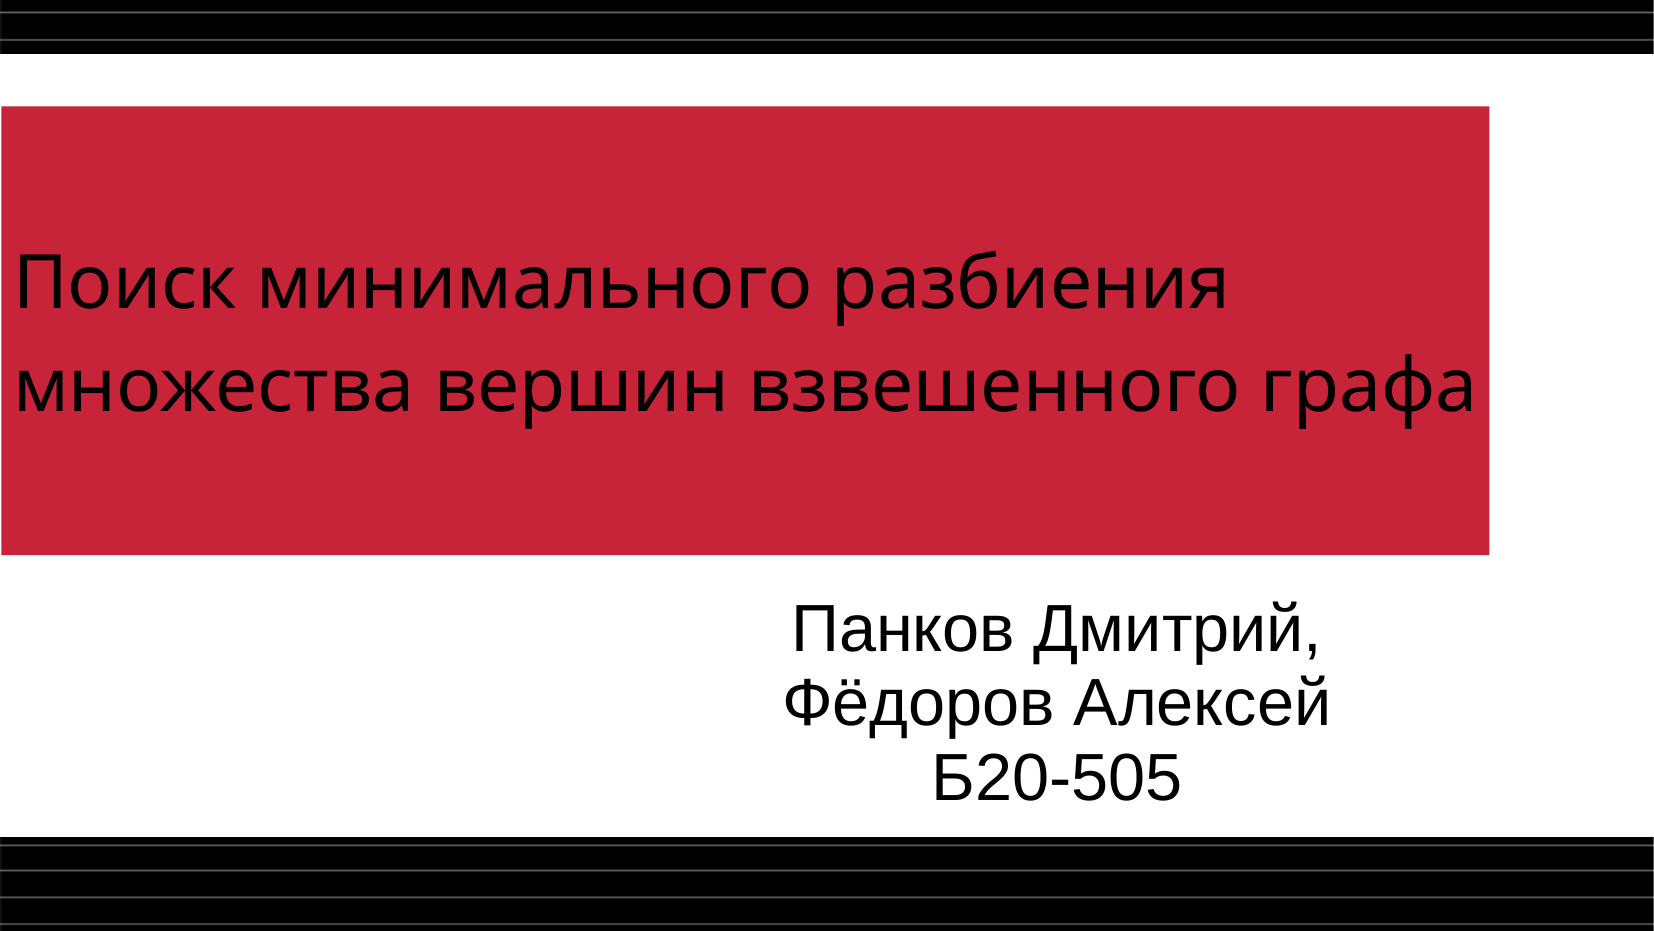

# Поиск минимального разбиения множества вершин взвешенного графа
Панков Дмитрий,
Фёдоров Алексей
Б20-505